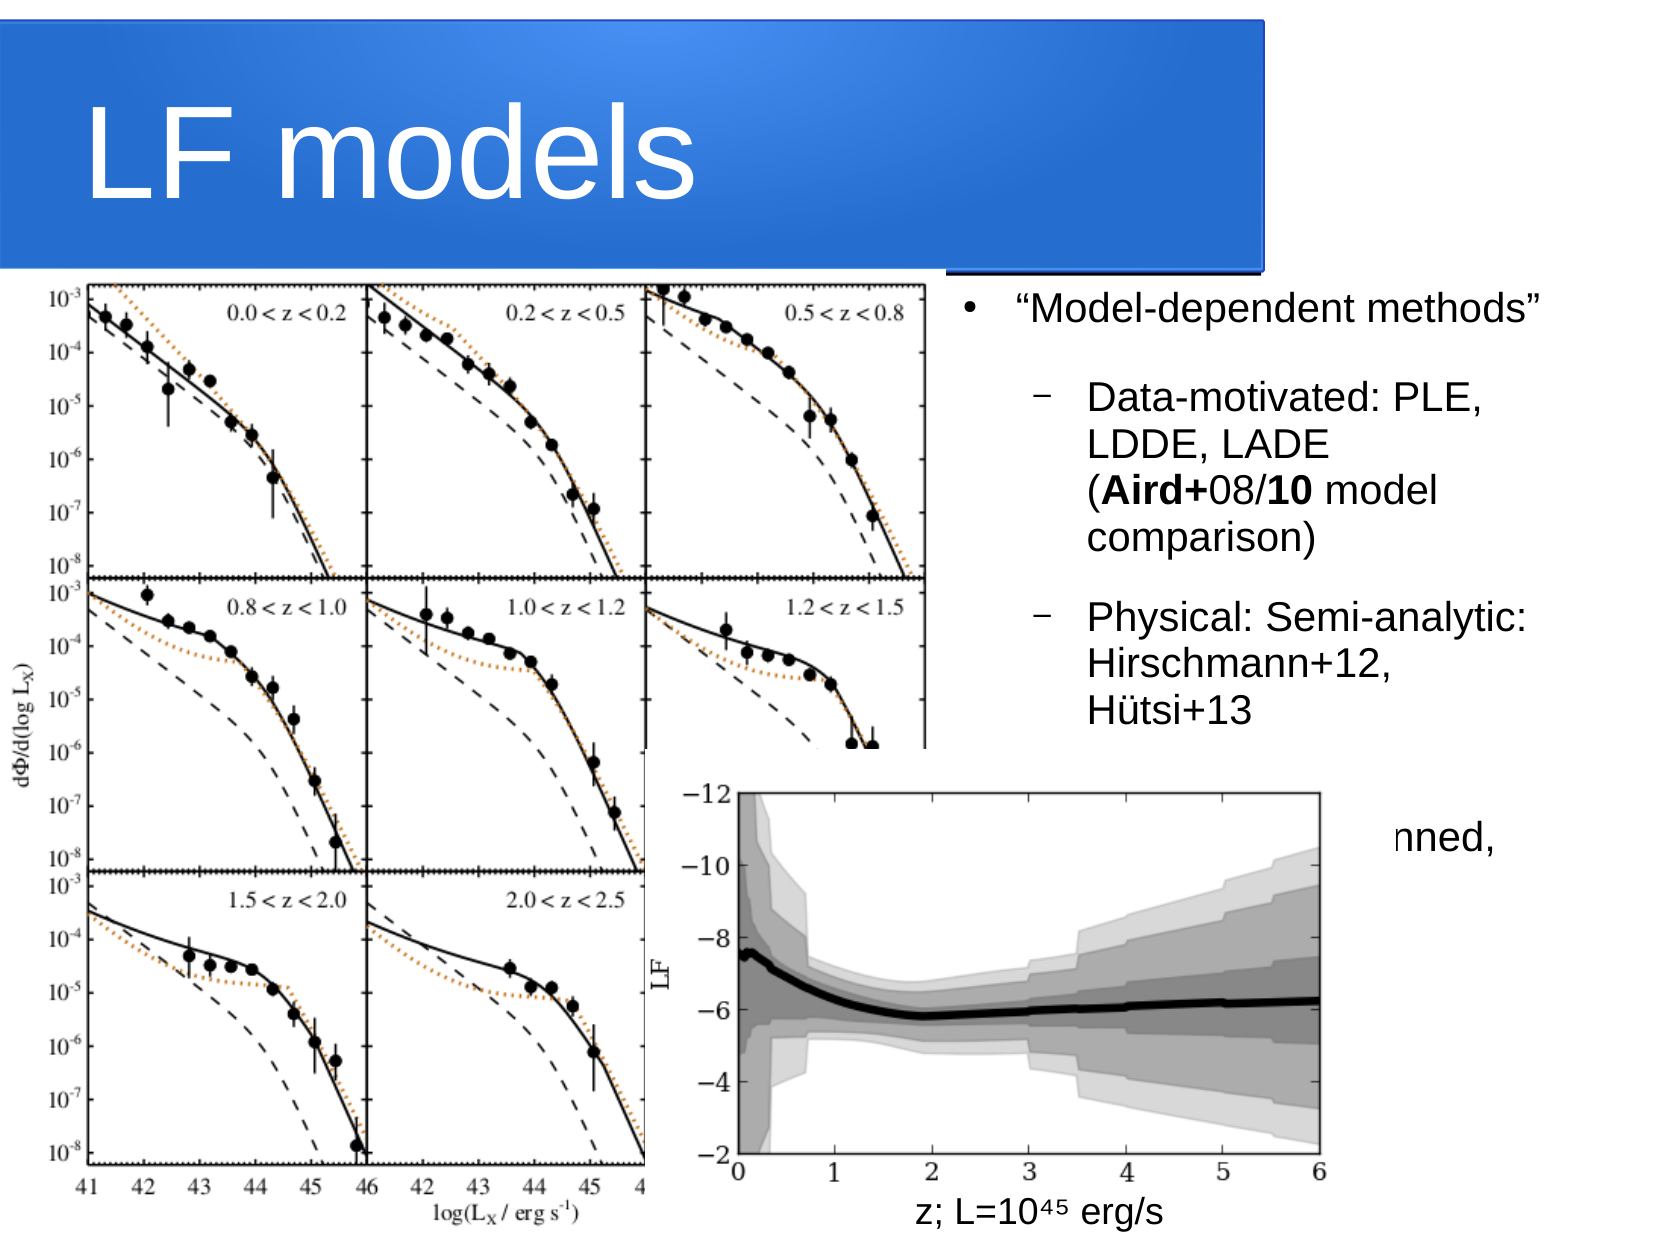

# LF models
“Model-dependent methods”
Data-motivated: PLE, LDDE, LADE (Aird+08/10 model comparison)
Physical: Semi-analytic: Hirschmann+12, Hütsi+13
“Model-independent methods” (Vmax) – binned, constant
z; L=10⁴⁵ erg/s